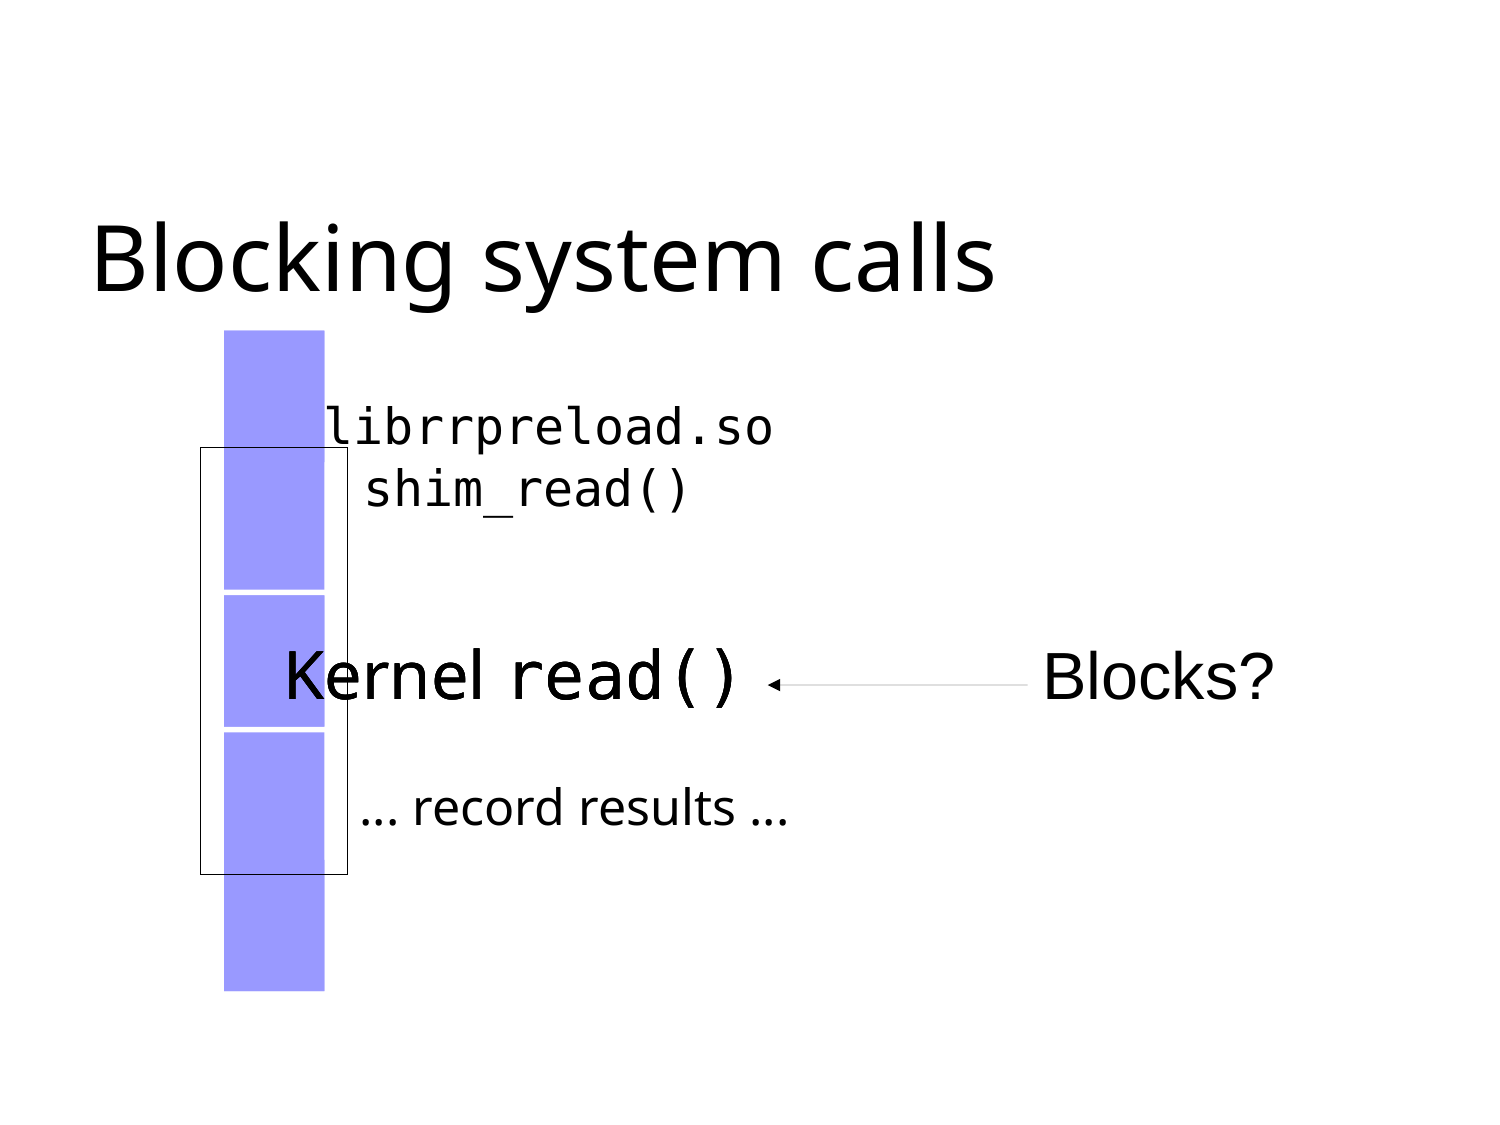

Blocking system calls
librrpreload.so
shim_read()
Kernel read()
Kernel read()
Kernel read()
Blocks?
... record results ...